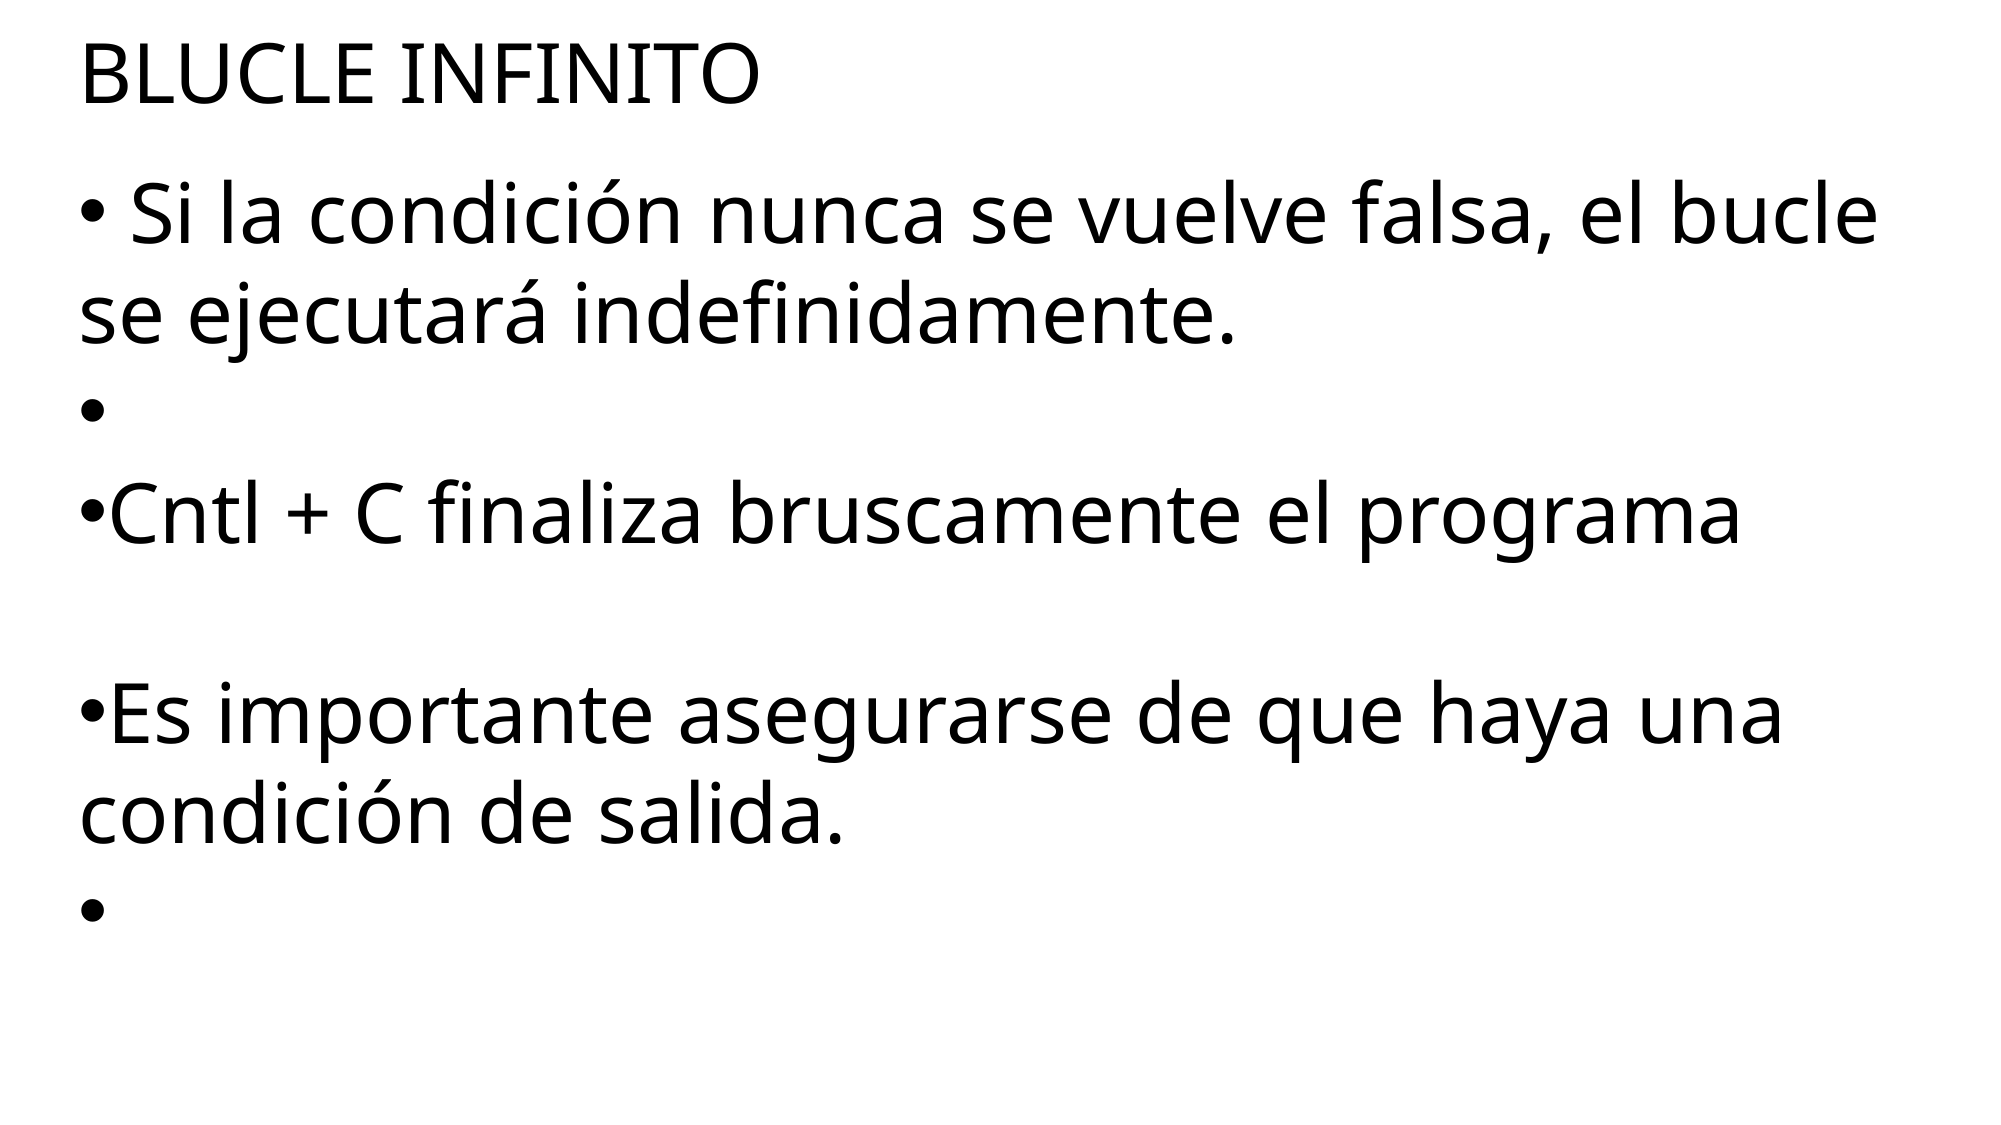

BLUCLE INFINITO
 Si la condición nunca se vuelve falsa, el bucle se ejecutará indefinidamente.
Cntl + C finaliza bruscamente el programa
Es importante asegurarse de que haya una condición de salida.